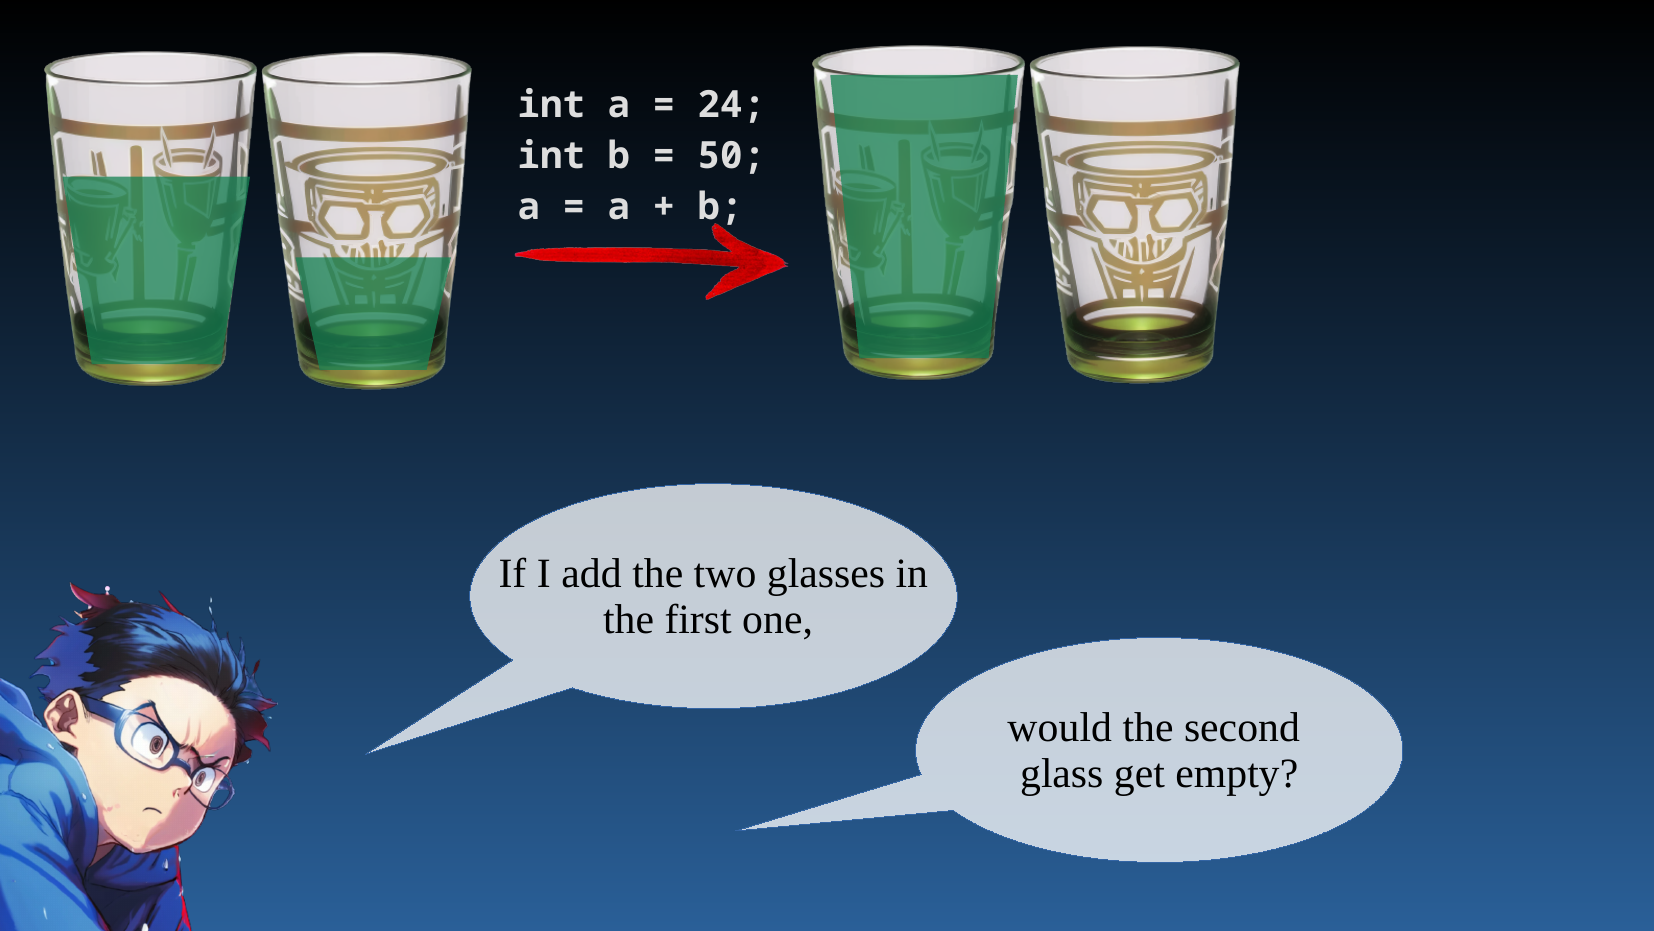

int a = 24;
int b = 50;
a = a + b;
If I add the two glasses in
the first one,
would the second
glass get empty?